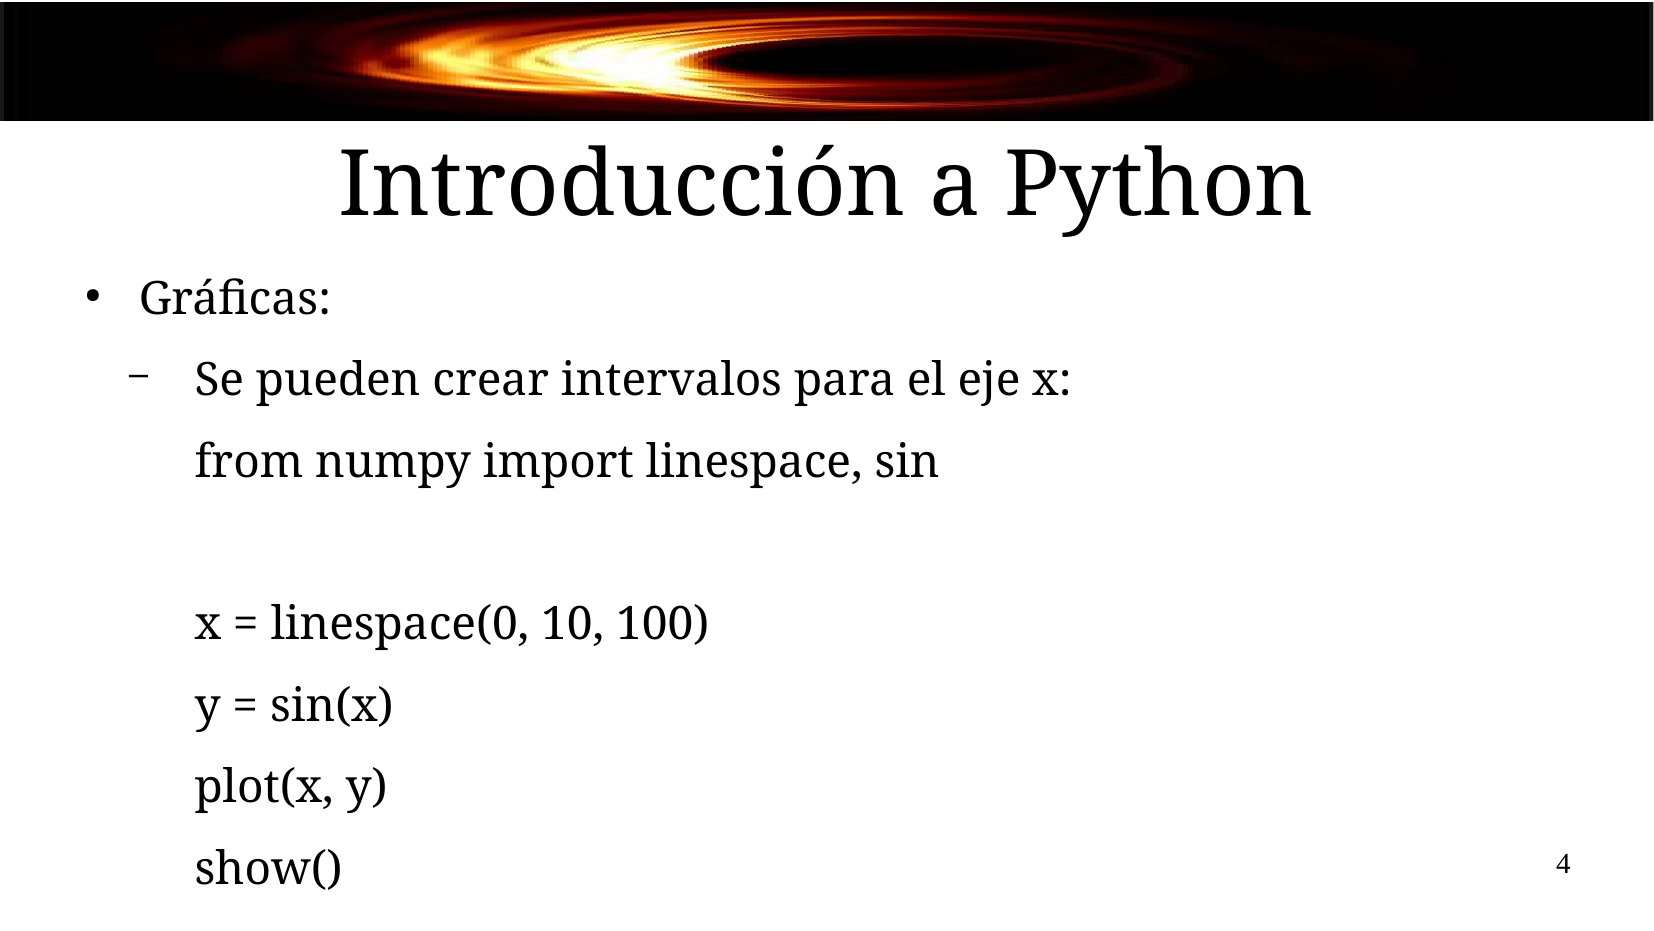

Introducción a Python
# Gráficas:
Se pueden crear intervalos para el eje x:
from numpy import linespace, sin
x = linespace(0, 10, 100)
y = sin(x)
plot(x, y)
show()
4